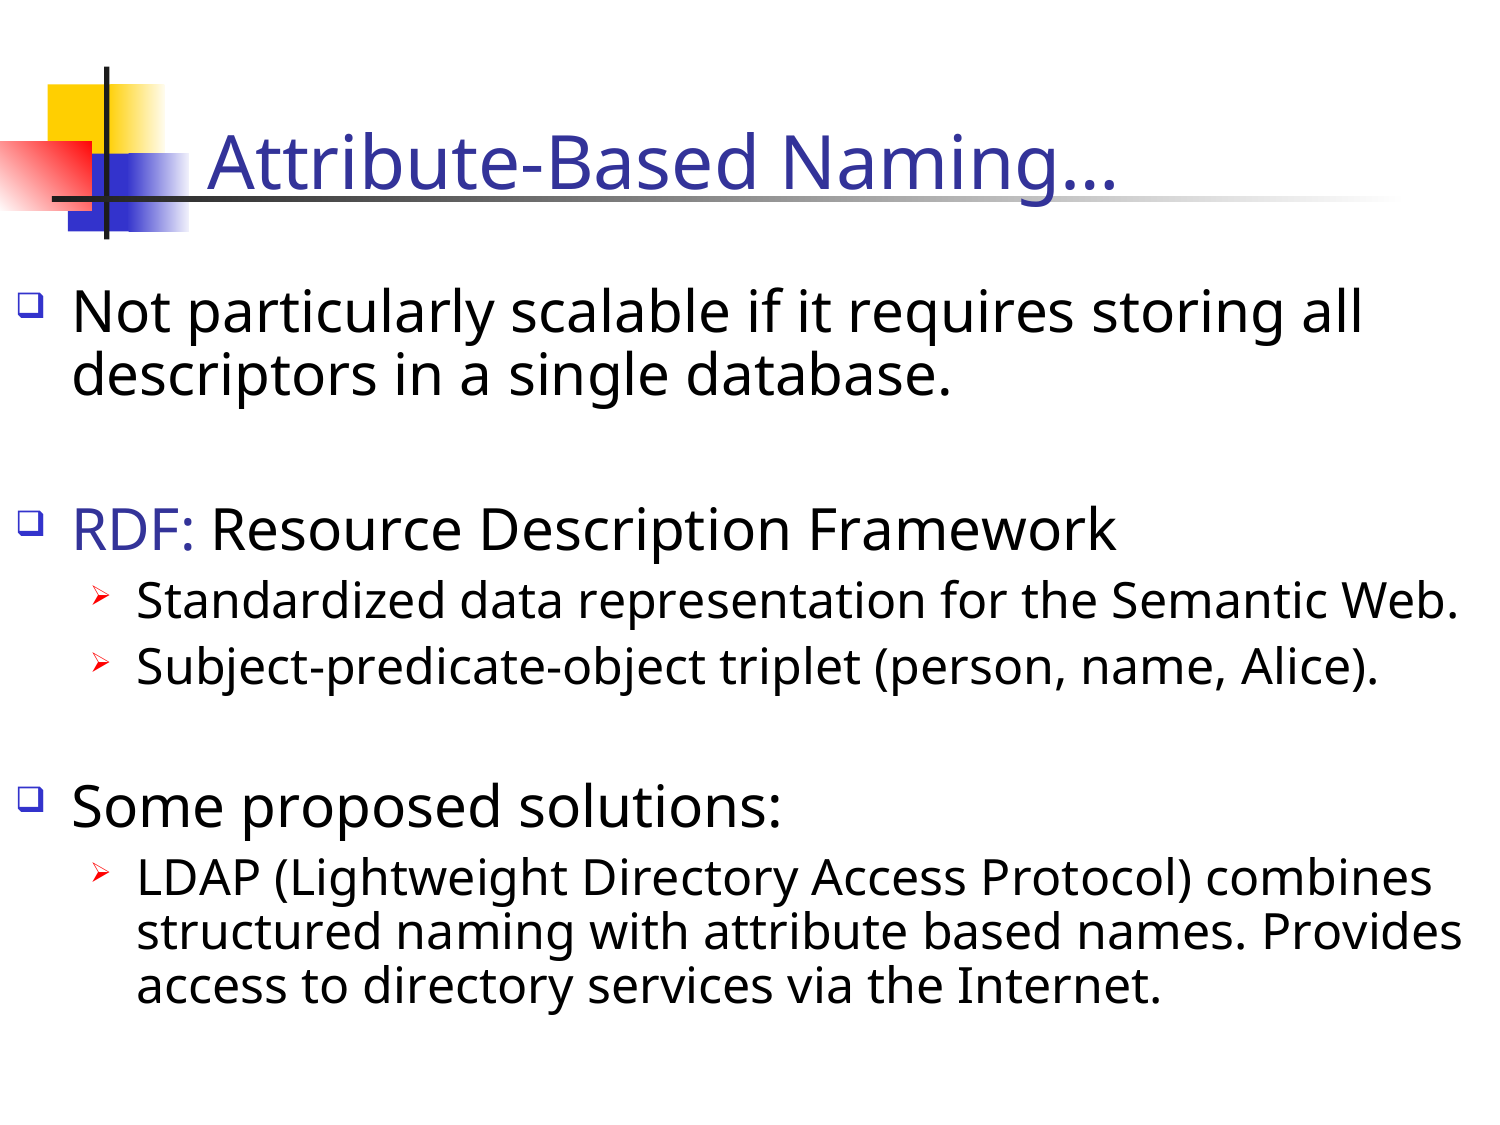

Attribute-Based Naming…
Not particularly scalable if it requires storing all descriptors in a single database.
RDF: Resource Description Framework
Standardized data representation for the Semantic Web.
Subject-predicate-object triplet (person, name, Alice).
Some proposed solutions:
LDAP (Lightweight Directory Access Protocol) combines structured naming with attribute based names. Provides access to directory services via the Internet.